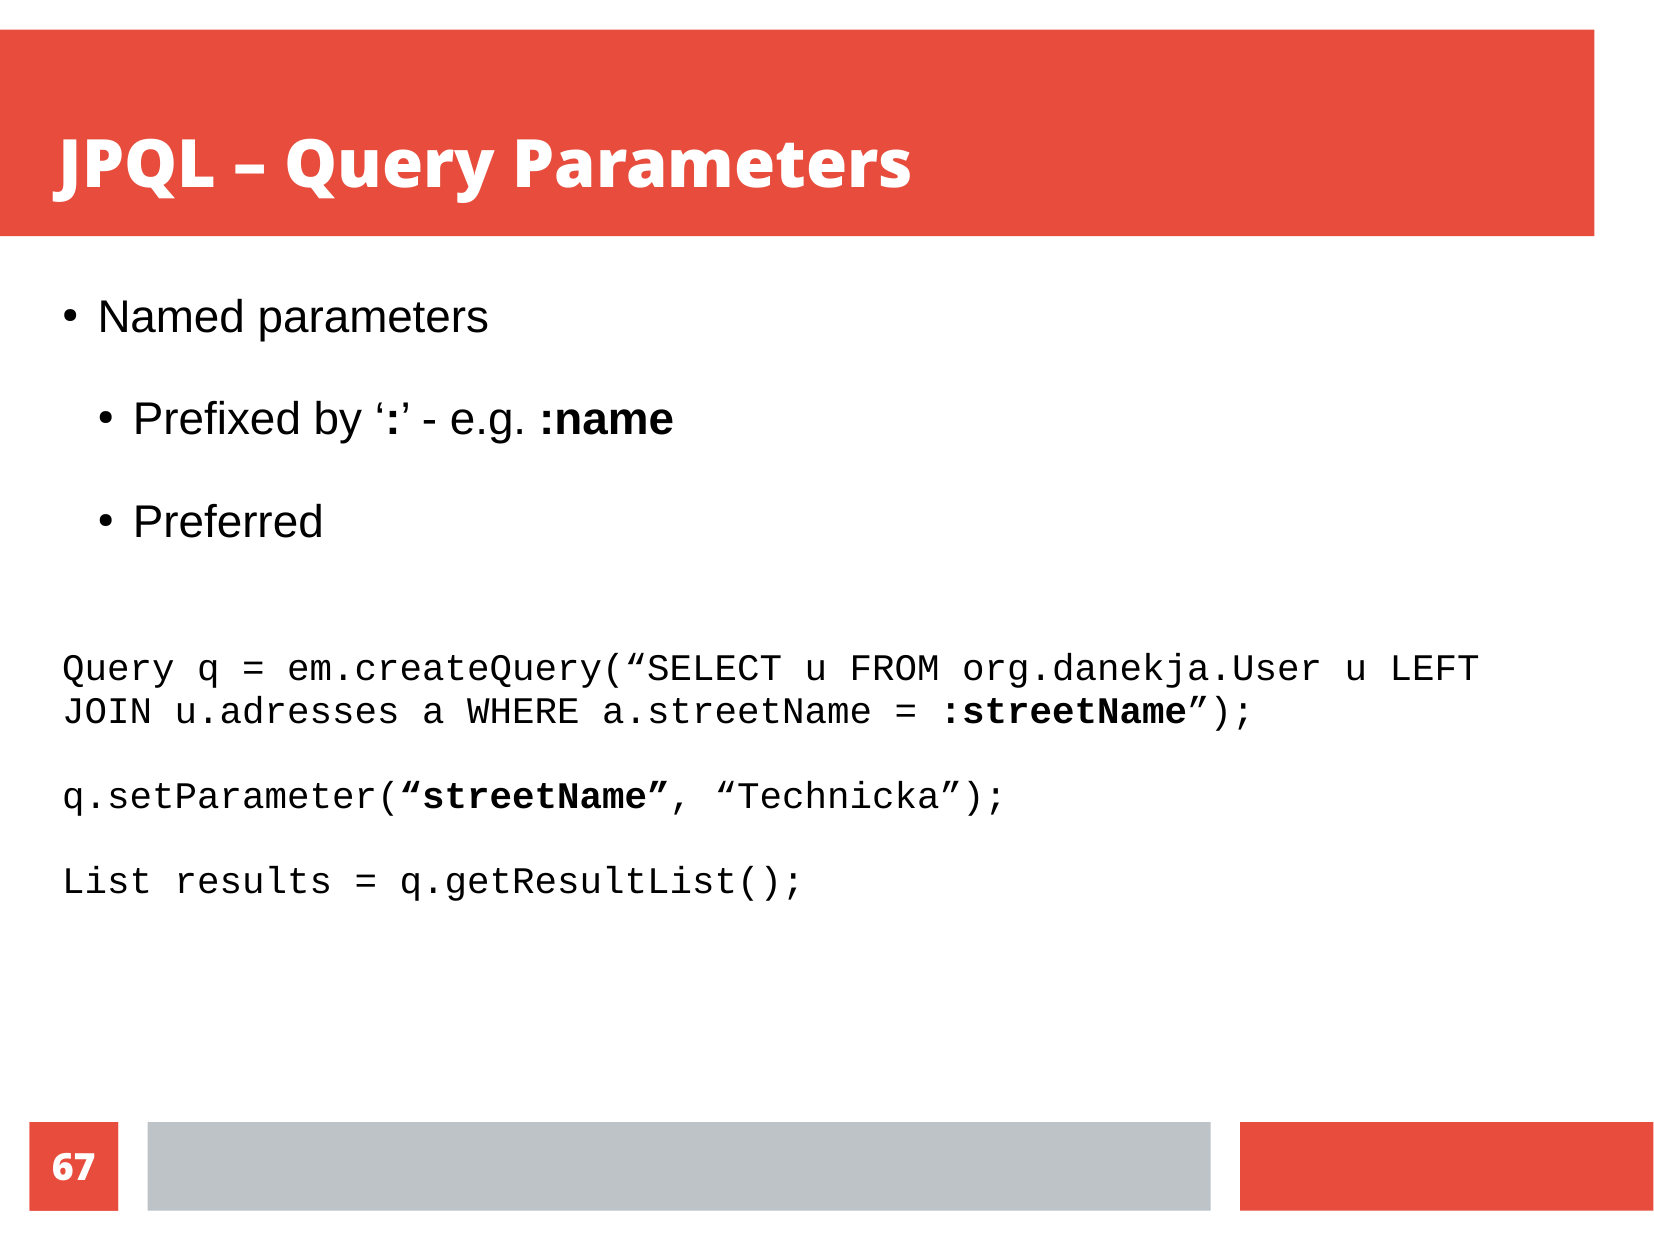

# JPQL – Query Parameters
Named parameters
Prefixed by ‘:’ - e.g. :name
Preferred
Query q = em.createQuery(“SELECT u FROM org.danekja.User u LEFT JOIN u.adresses a WHERE a.streetName = :streetName”);
q.setParameter(“streetName”, “Technicka”);
List results = q.getResultList();
67